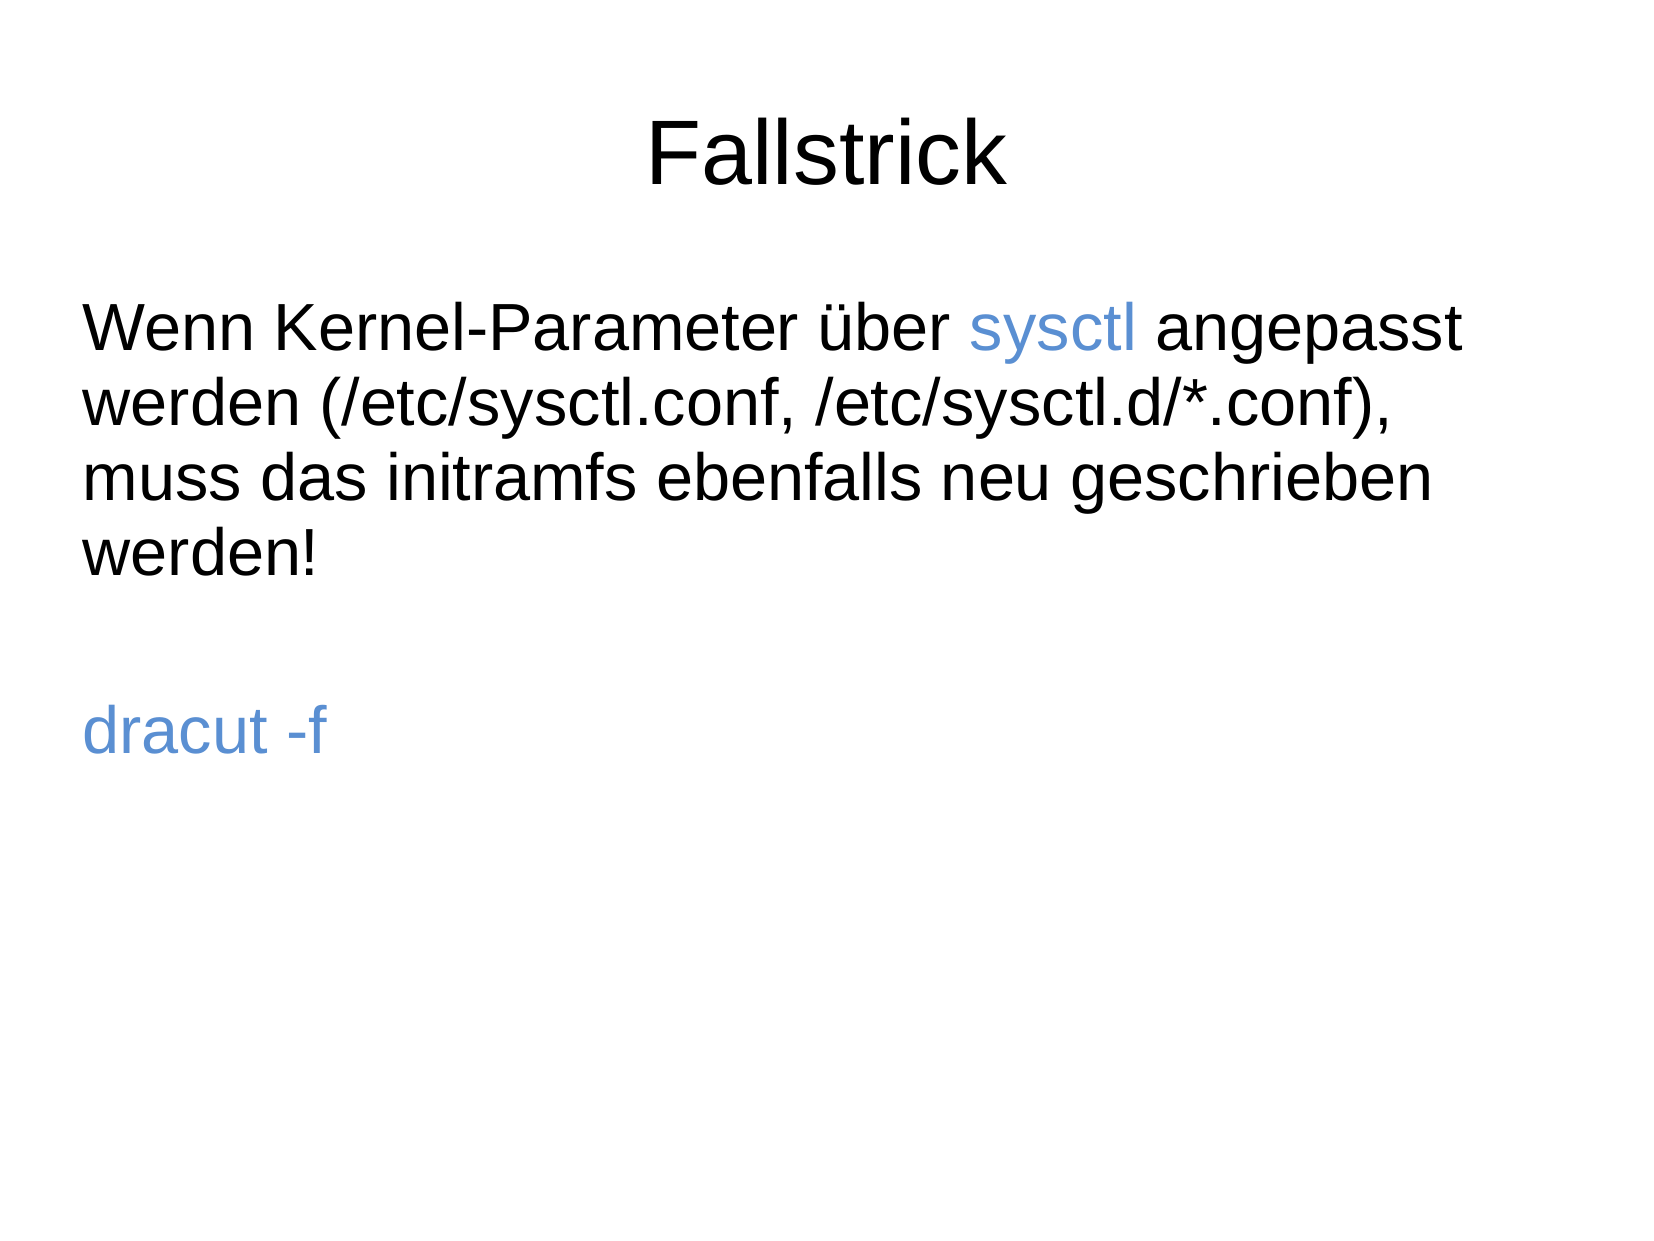

# Fallstrick
Wenn Kernel-Parameter über sysctl angepasst werden (/etc/sysctl.conf, /etc/sysctl.d/*.conf), muss das initramfs ebenfalls neu geschrieben werden!
dracut -f